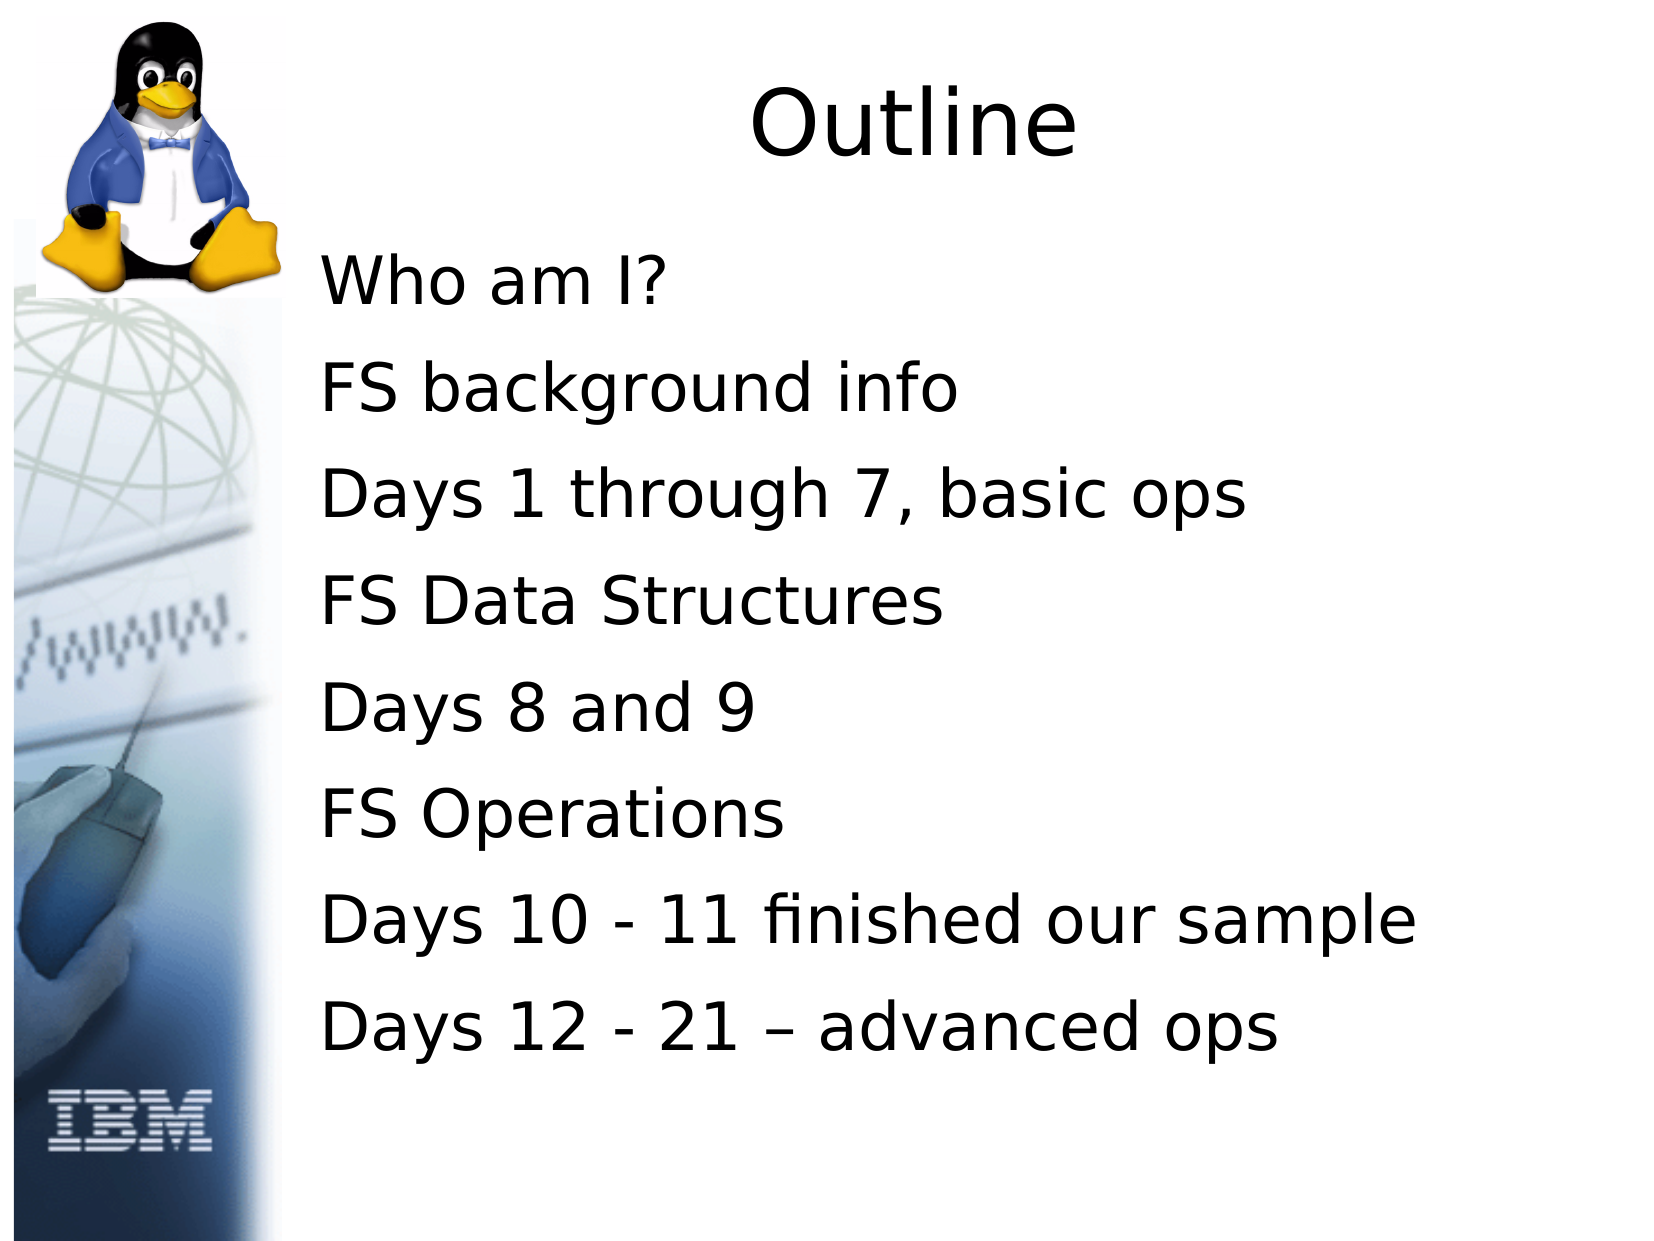

# Outline
Who am I?
FS background info
Days 1 through 7, basic ops
FS Data Structures
Days 8 and 9
FS Operations
Days 10 - 11 finished our sample
Days 12 - 21 – advanced ops